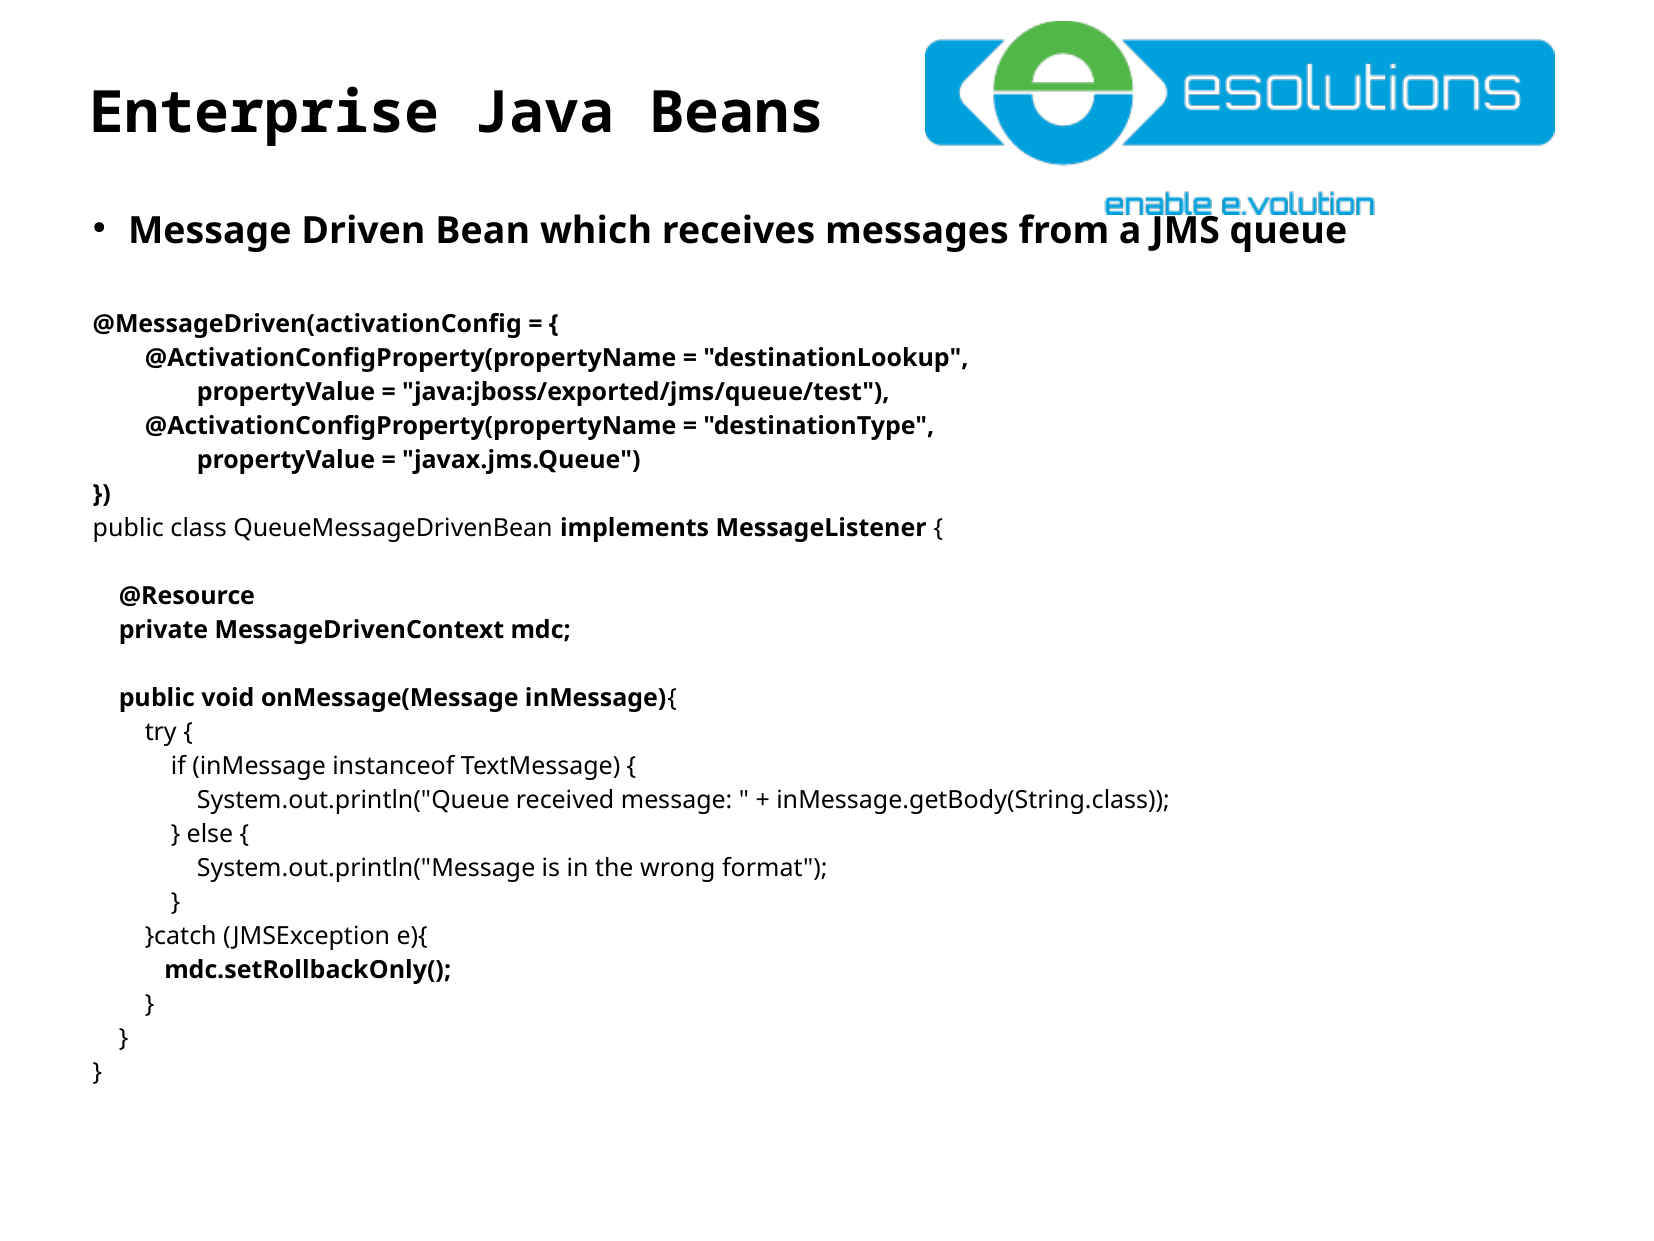

#
Enterprise Java Beans
Message Driven Bean which receives messages from a JMS queue
@MessageDriven(activationConfig = {
 @ActivationConfigProperty(propertyName = "destinationLookup",
 propertyValue = "java:jboss/exported/jms/queue/test"),
 @ActivationConfigProperty(propertyName = "destinationType",
 propertyValue = "javax.jms.Queue")
})
public class QueueMessageDrivenBean implements MessageListener {
 @Resource
 private MessageDrivenContext mdc;
 public void onMessage(Message inMessage){
 try {
 if (inMessage instanceof TextMessage) {
 System.out.println("Queue received message: " + inMessage.getBody(String.class));
 } else {
 System.out.println("Message is in the wrong format");
 }
 }catch (JMSException e){
 mdc.setRollbackOnly();
 }
 }
}